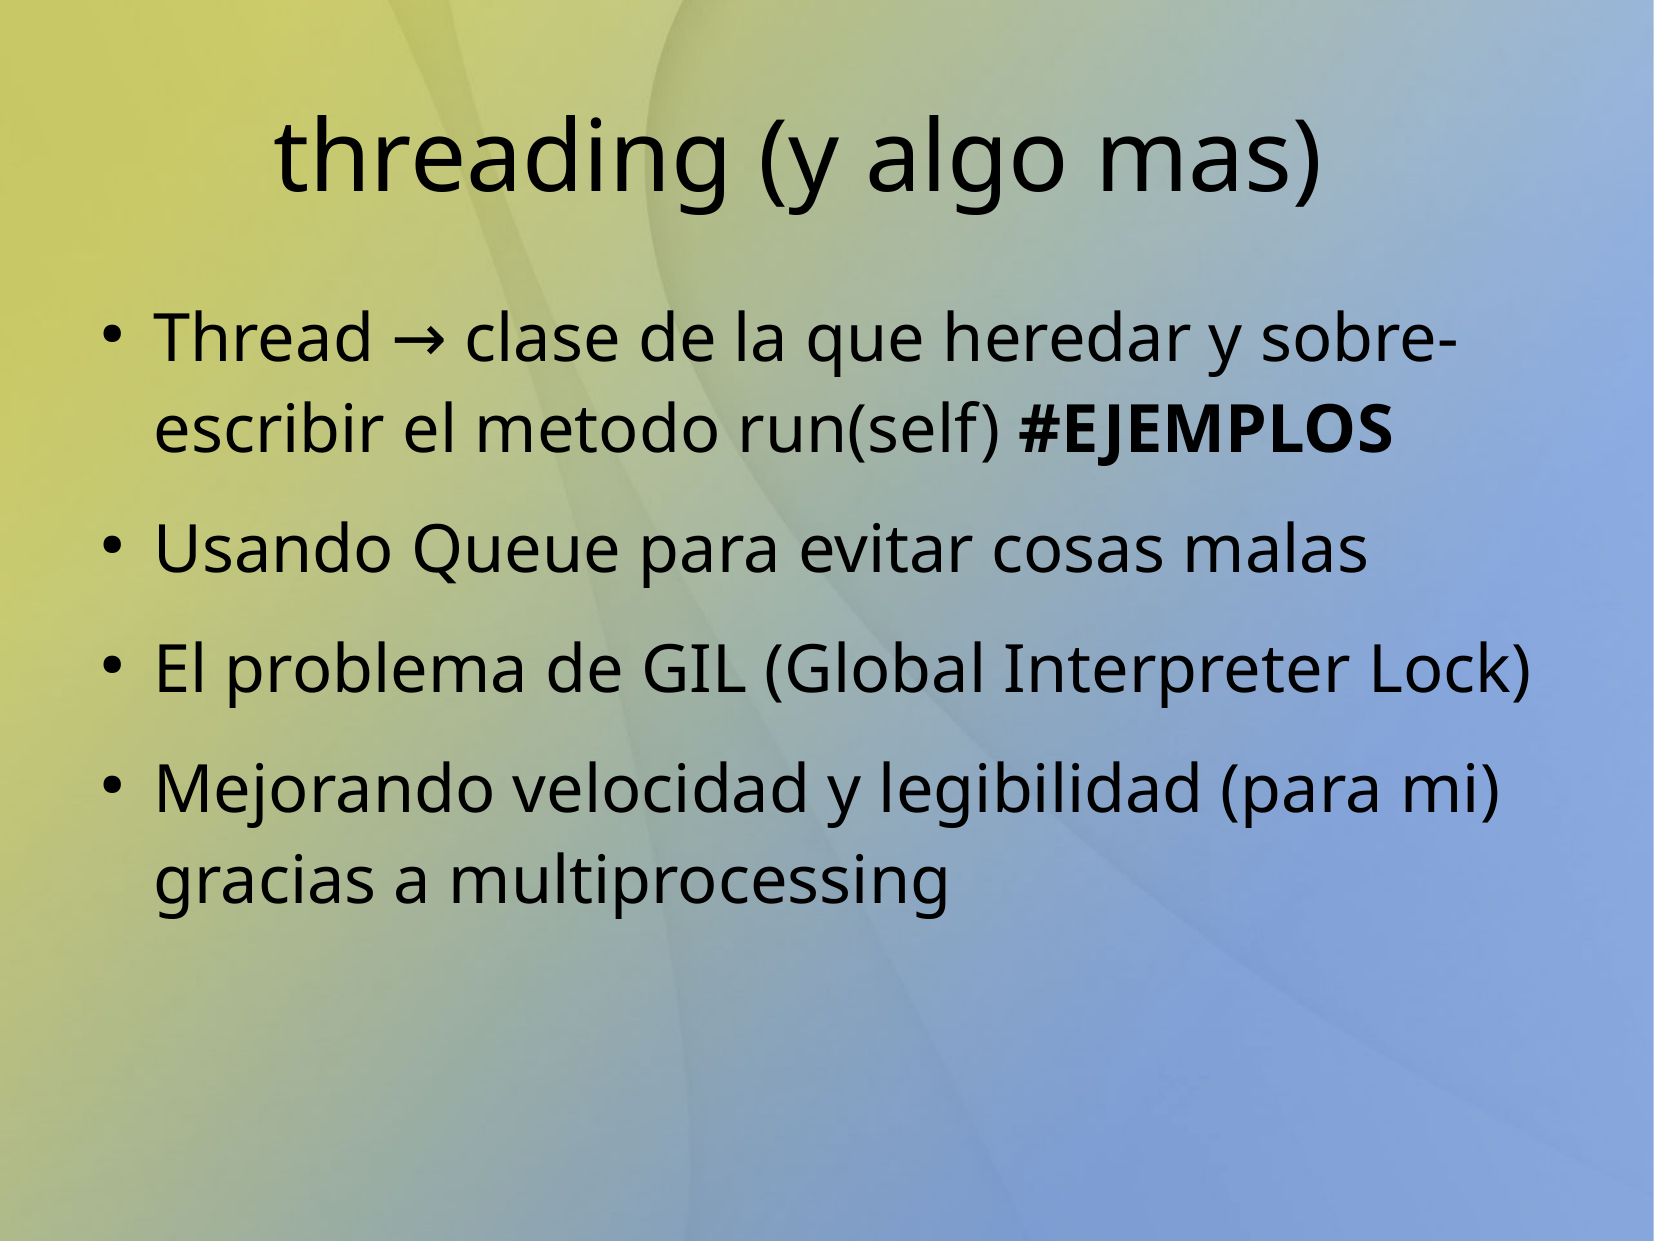

# threading (y algo mas)
Thread → clase de la que heredar y sobre-escribir el metodo run(self) #EJEMPLOS
Usando Queue para evitar cosas malas
El problema de GIL (Global Interpreter Lock)
Mejorando velocidad y legibilidad (para mi) gracias a multiprocessing